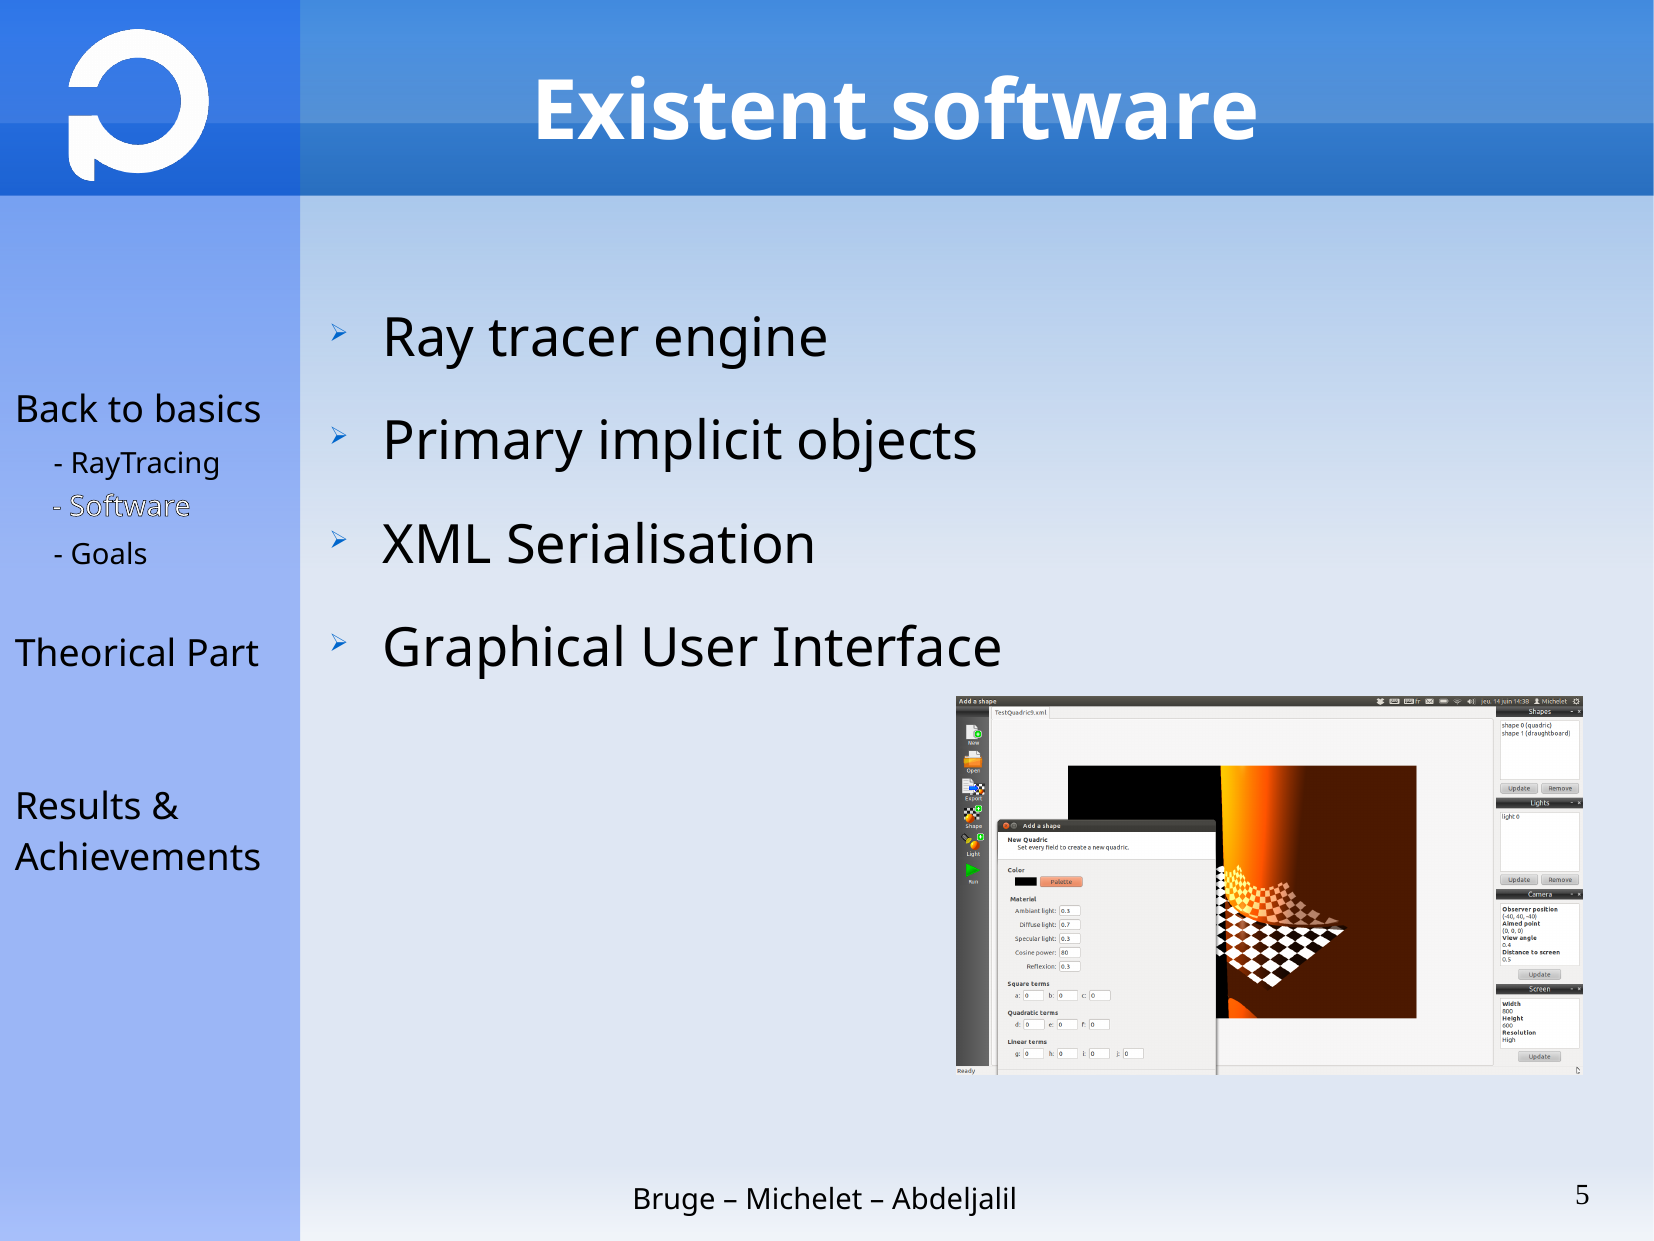

Back to basics
 - RayTracing
 - Software
 - Goals
Theorical Part
Results & Achievements
# Existent software
Ray tracer engine
Primary implicit objects
XML Serialisation
Graphical User Interface
Bruge – Michelet – Abdeljalil